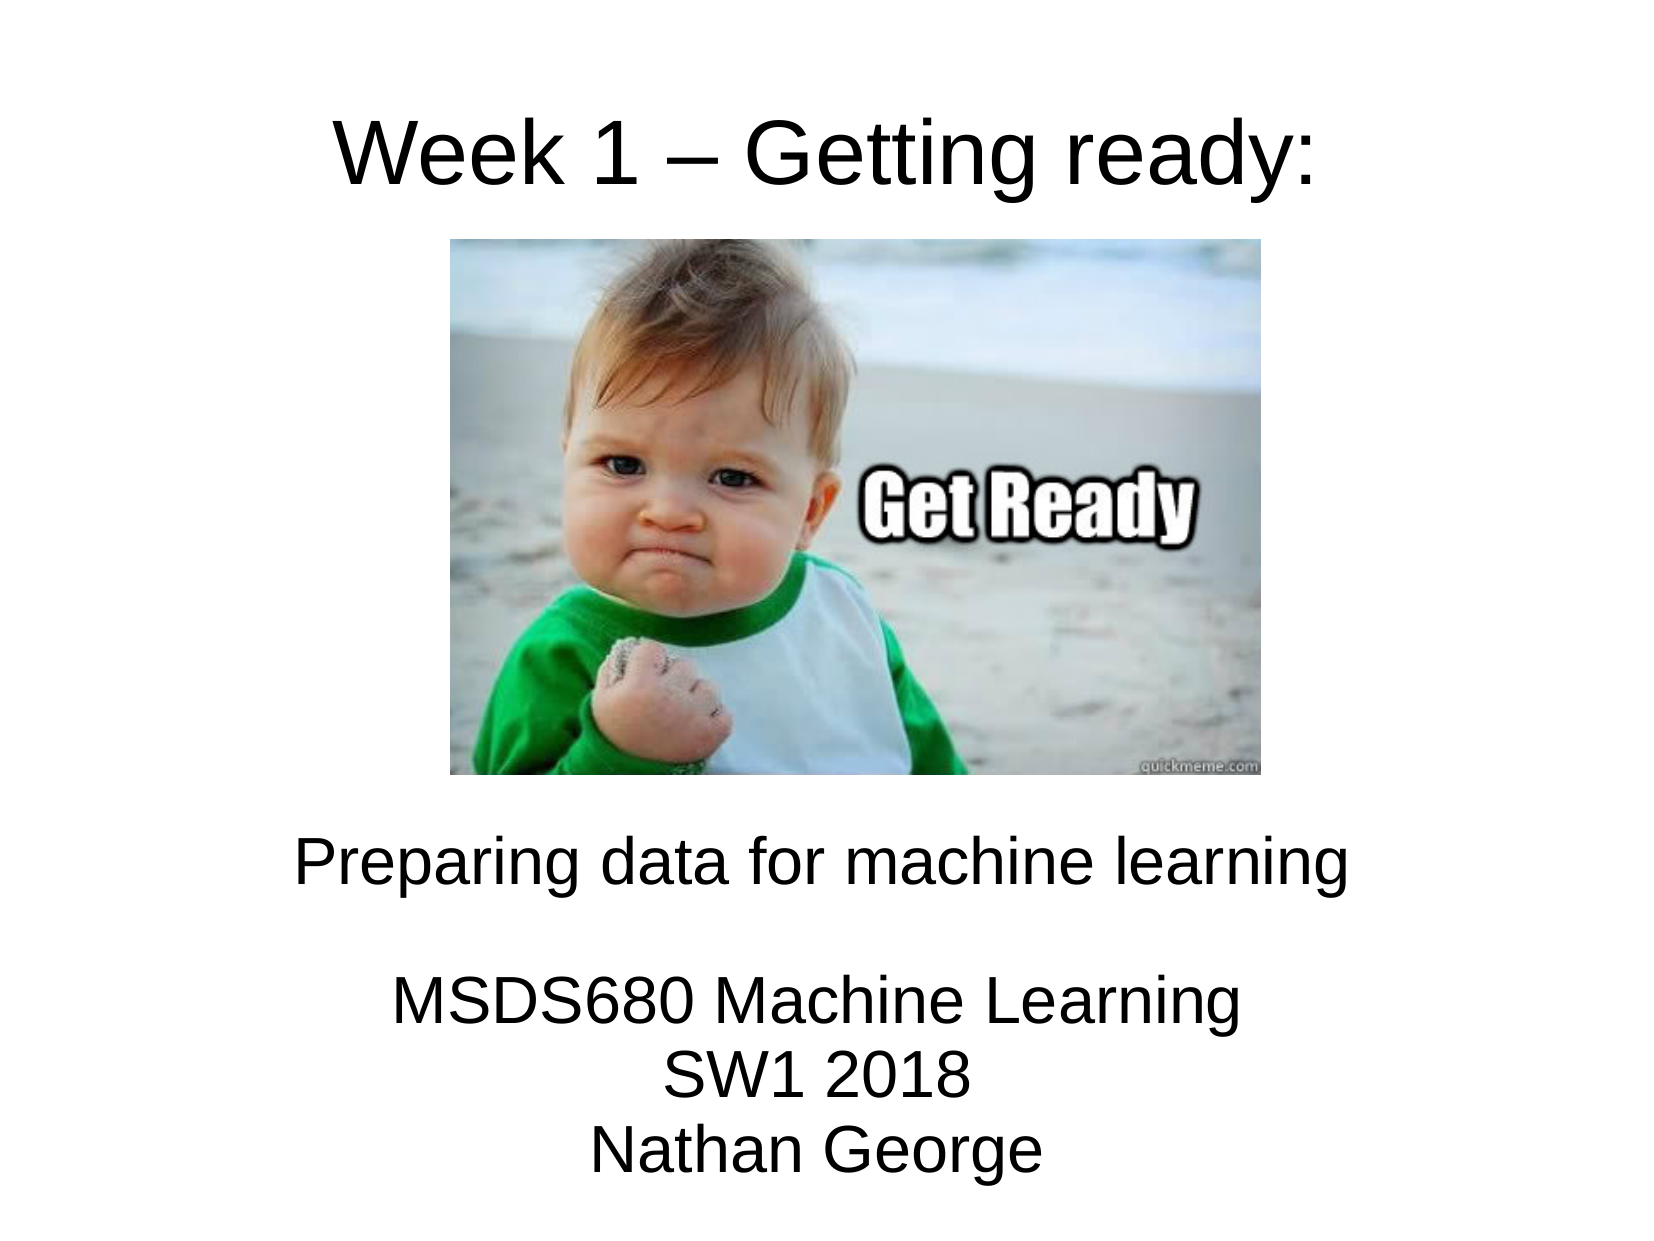

# Week 1 – Getting ready:
Preparing data for machine learning
MSDS680 Machine Learning
SW1 2018
Nathan George